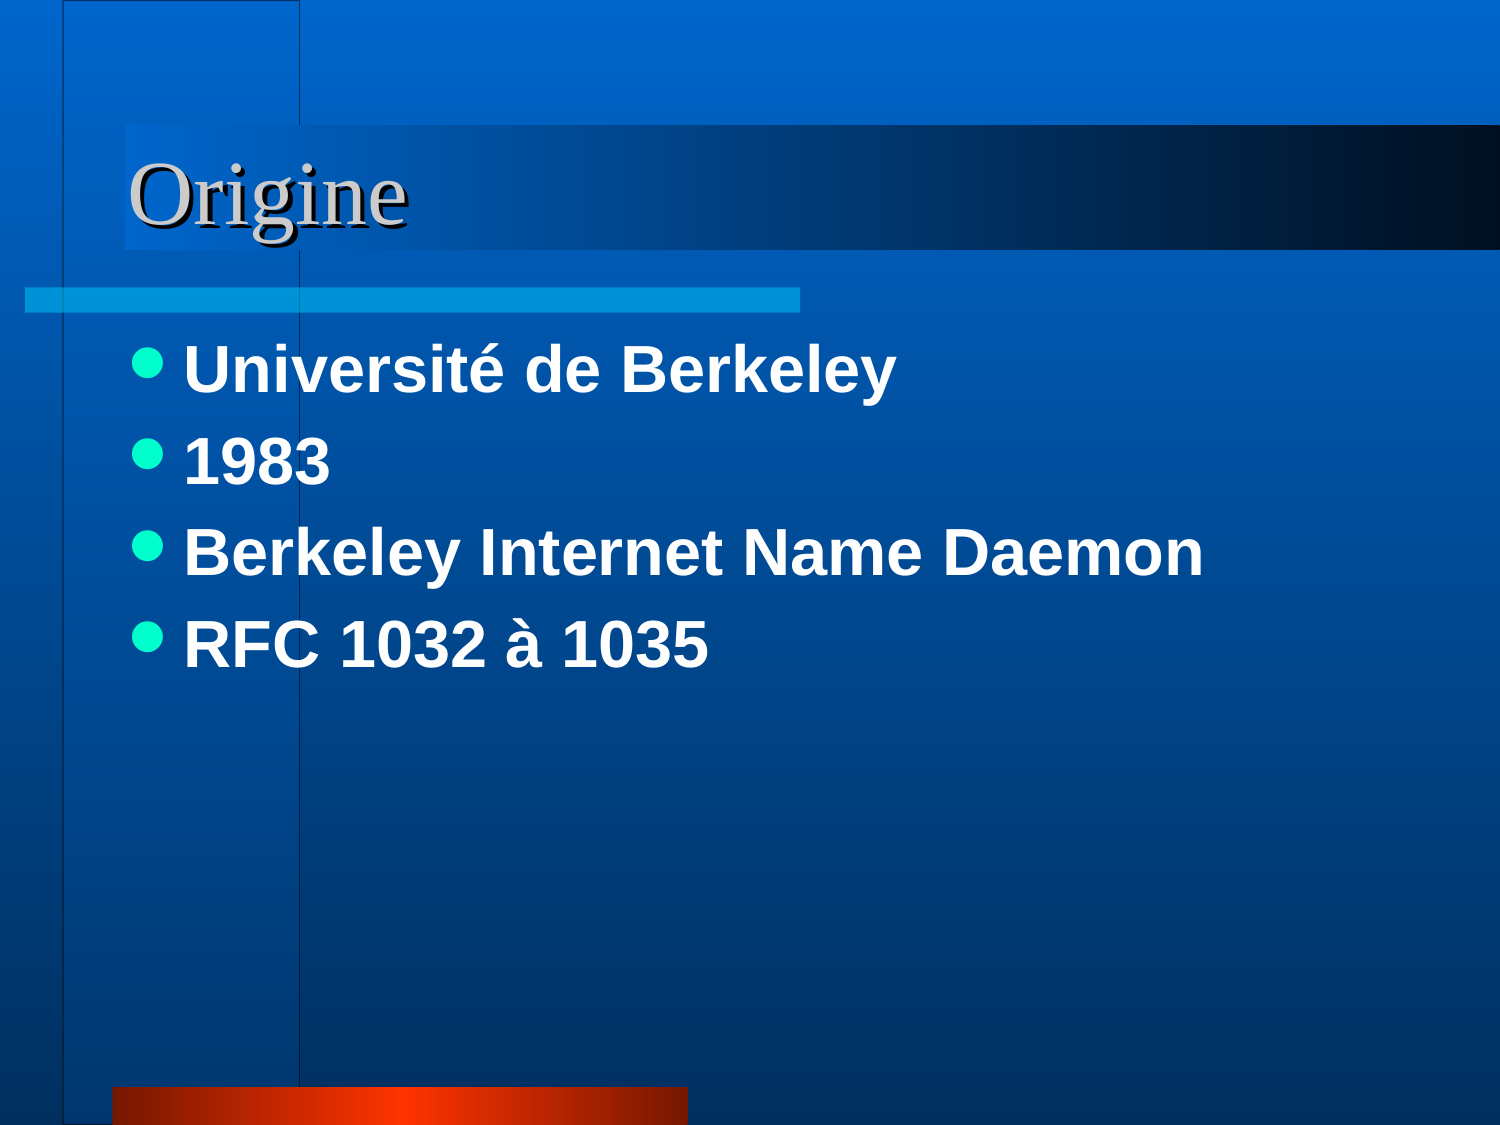

# Origine
Université de Berkeley
1983
Berkeley Internet Name Daemon
RFC 1032 à 1035